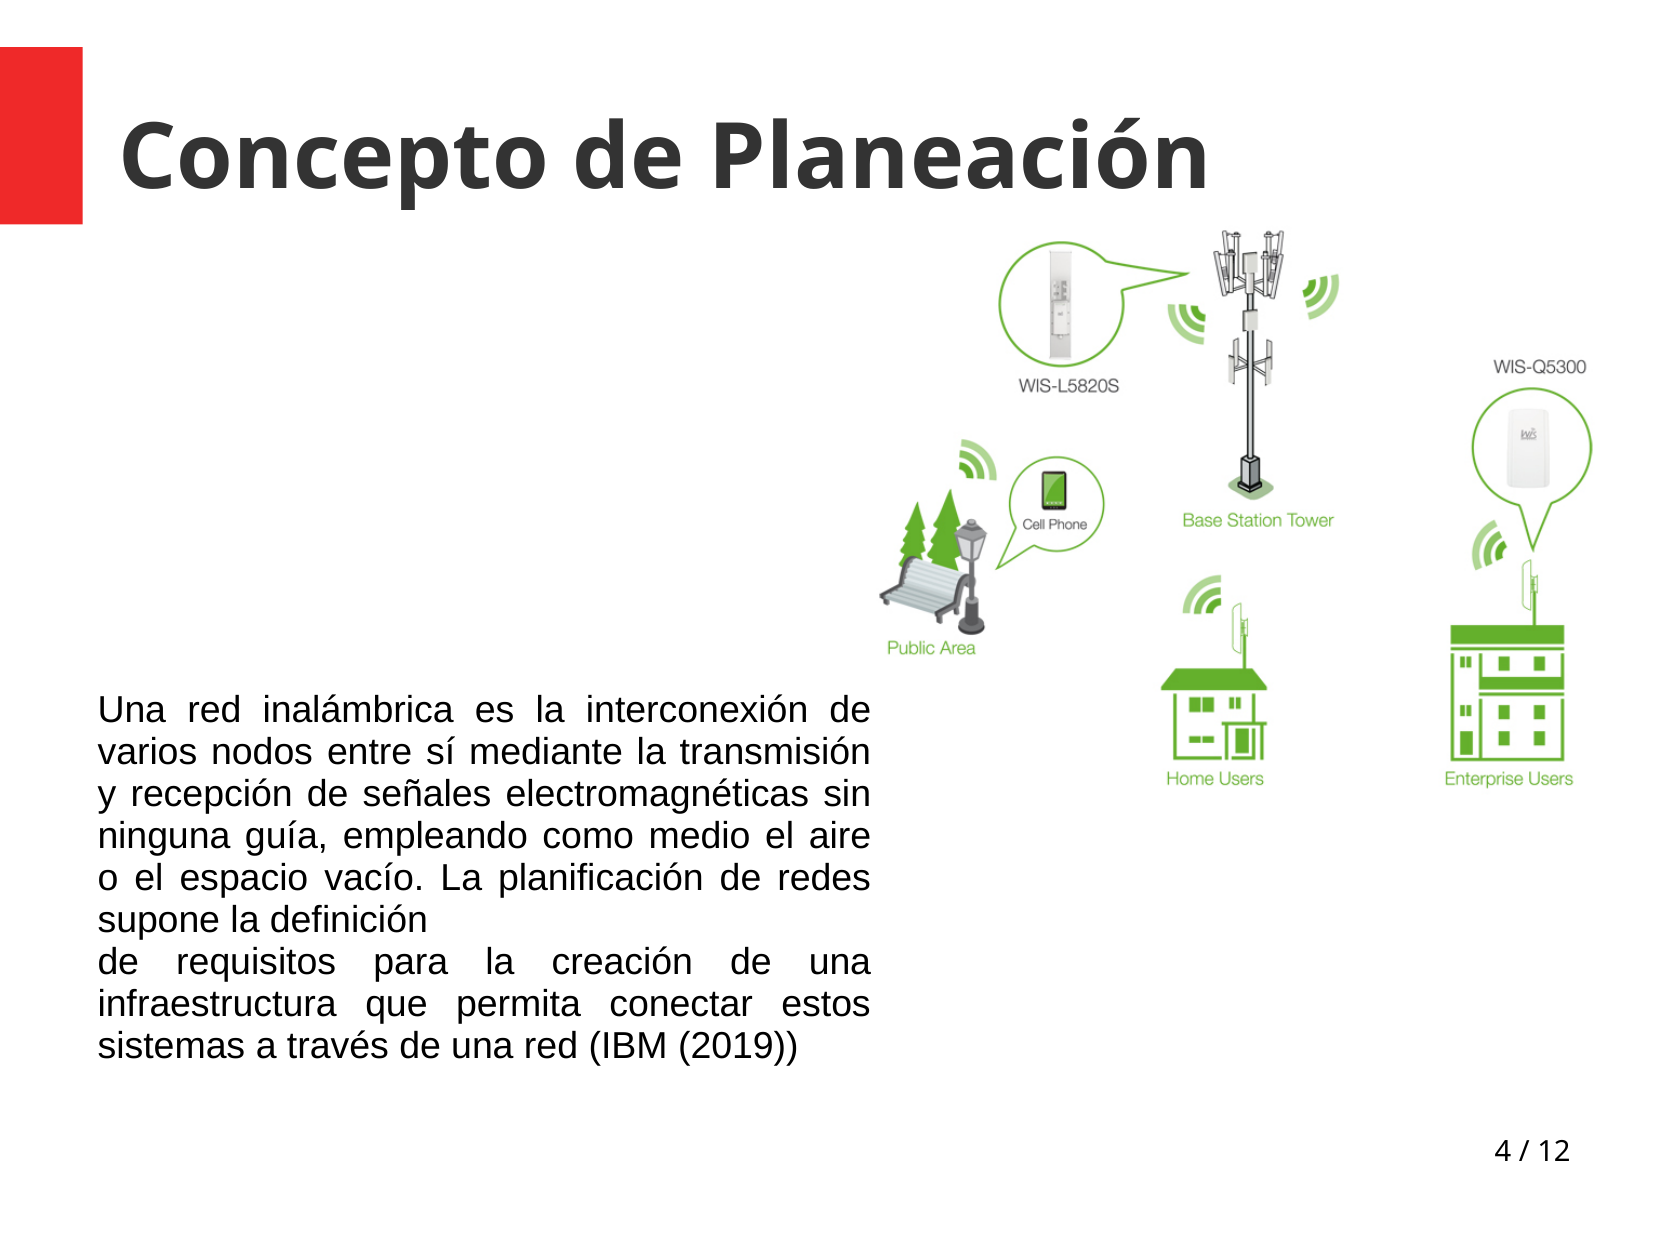

# Concepto de Planeación
Una red inalámbrica es la interconexión de varios nodos entre sí mediante la transmisión y recepción de señales electromagnéticas sin ninguna guía, empleando como medio el aire o el espacio vacío. La planificación de redes supone la definición
de requisitos para la creación de una infraestructura que permita conectar estos sistemas a través de una red (IBM (2019))
4